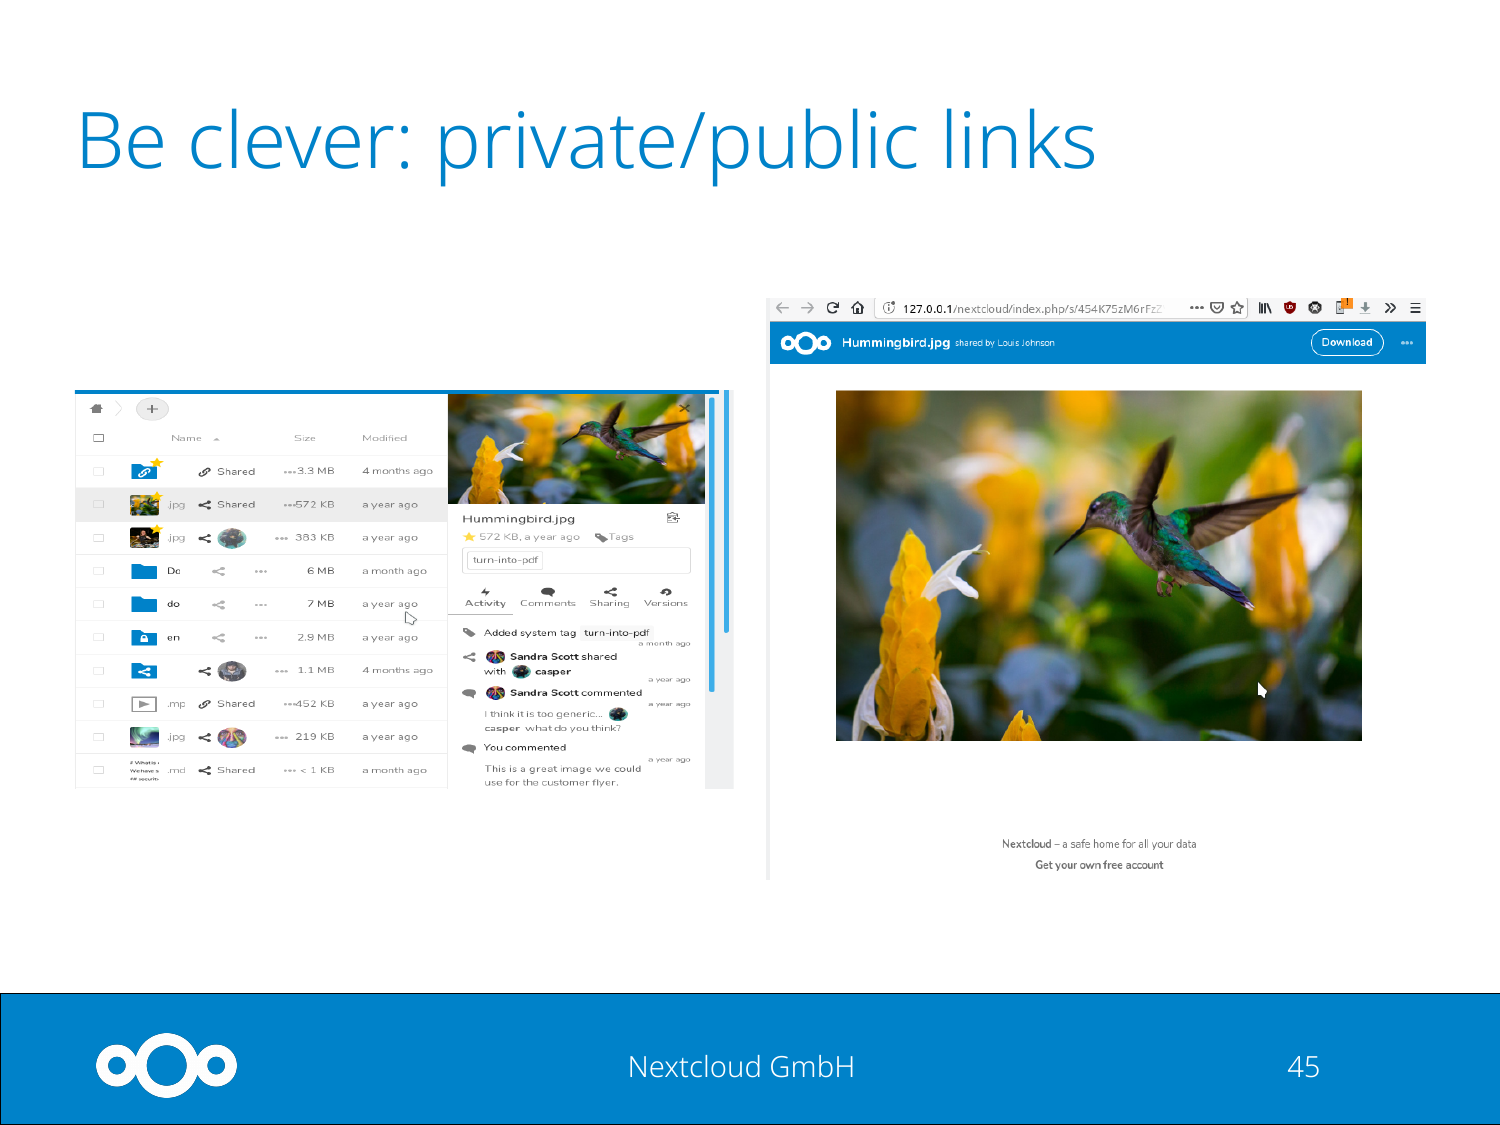

# Be clever: private/public links
© struktur AG
45